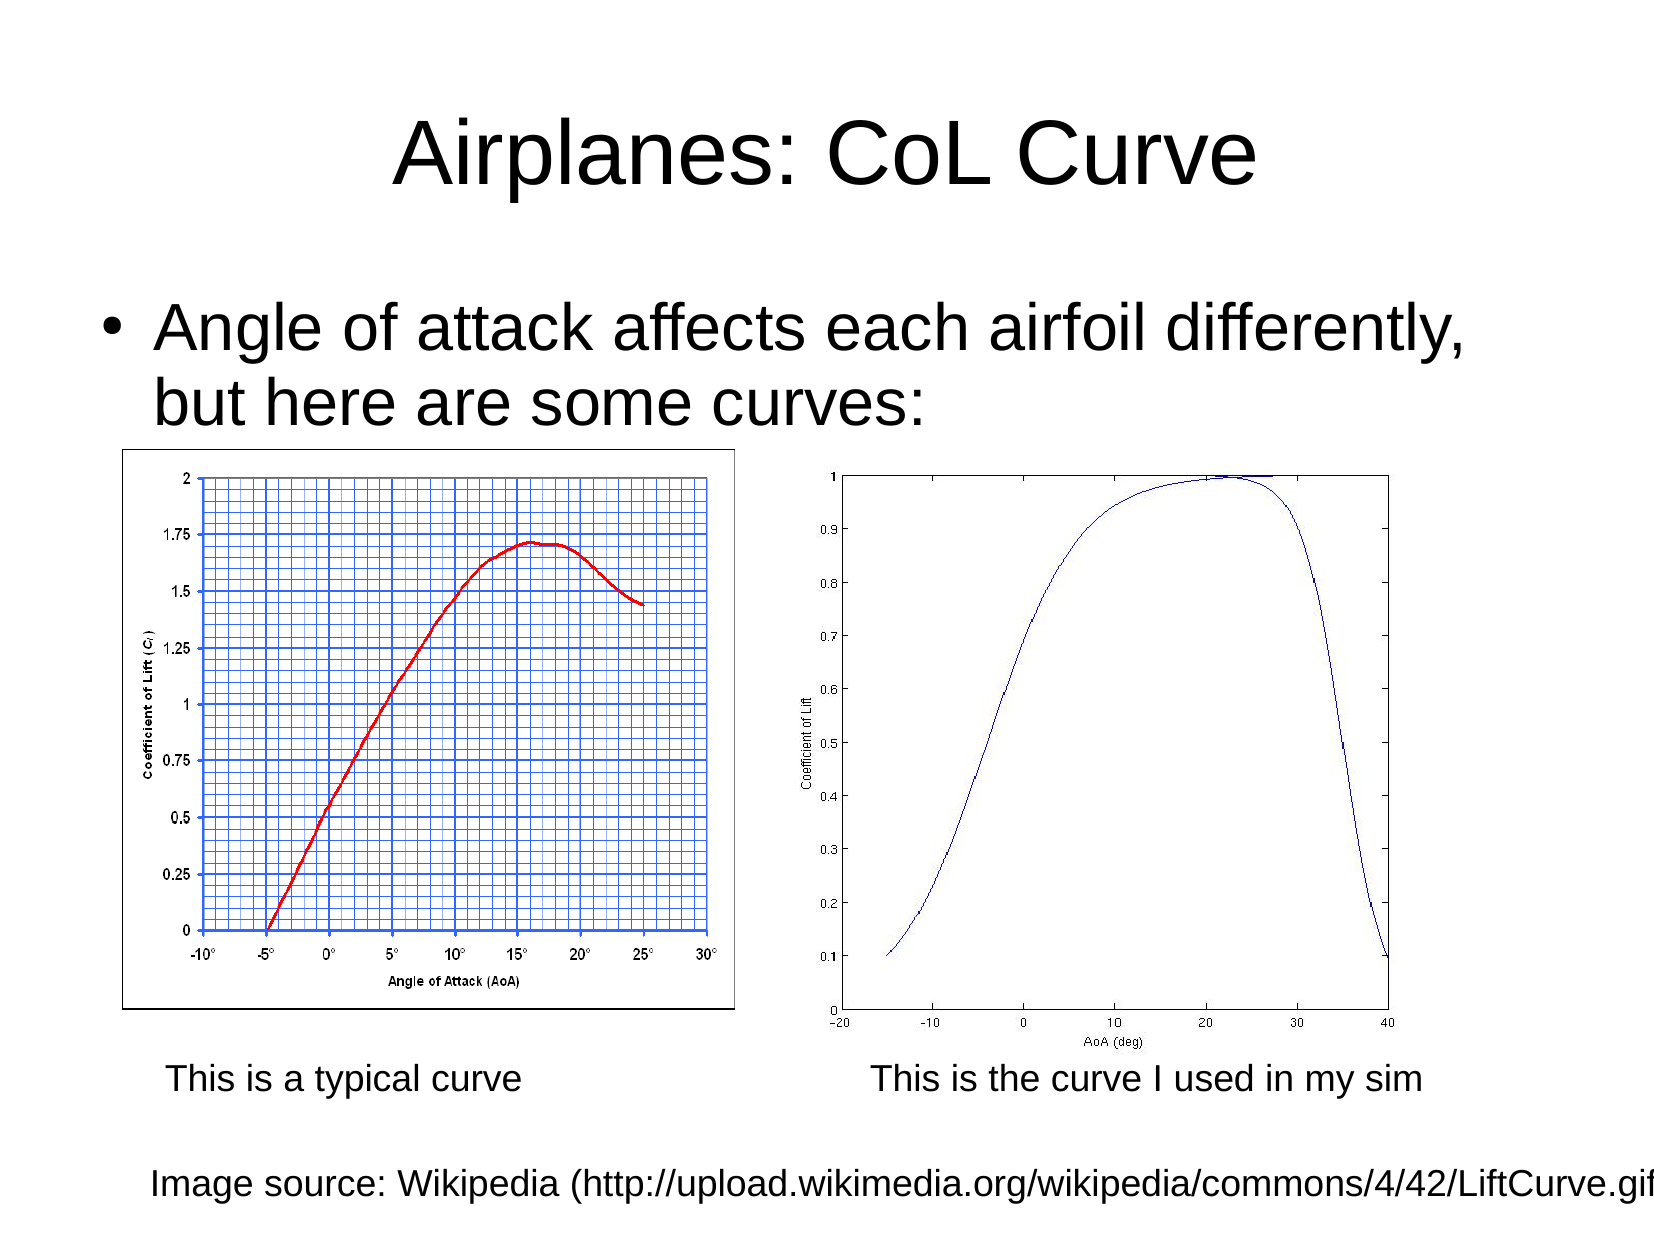

# Airplanes: CoL Curve
Angle of attack affects each airfoil differently, but here are some curves:
This is a typical curve
This is the curve I used in my sim
Image source: Wikipedia (http://upload.wikimedia.org/wikipedia/commons/4/42/LiftCurve.gif)